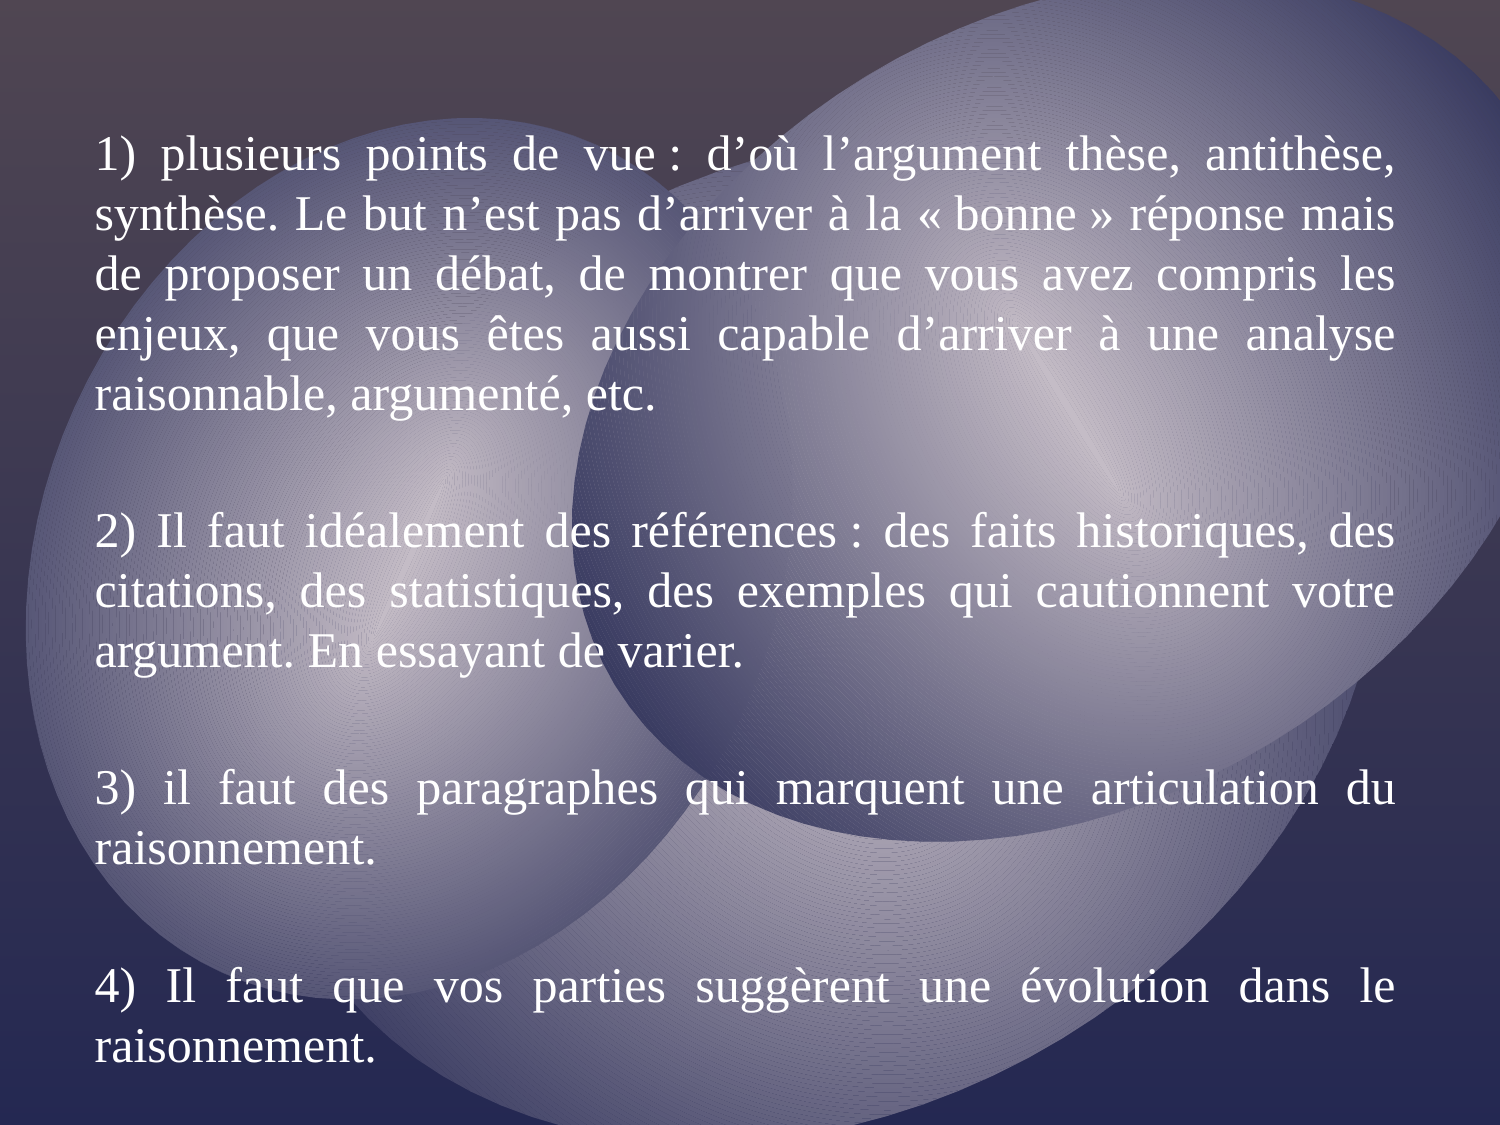

# 1) plusieurs points de vue : d’où l’argument thèse, antithèse, synthèse. Le but n’est pas d’arriver à la « bonne » réponse mais de proposer un débat, de montrer que vous avez compris les enjeux, que vous êtes aussi capable d’arriver à une analyse raisonnable, argumenté, etc.
2) Il faut idéalement des références : des faits historiques, des citations, des statistiques, des exemples qui cautionnent votre argument. En essayant de varier.
3) il faut des paragraphes qui marquent une articulation du raisonnement.
4) Il faut que vos parties suggèrent une évolution dans le raisonnement.